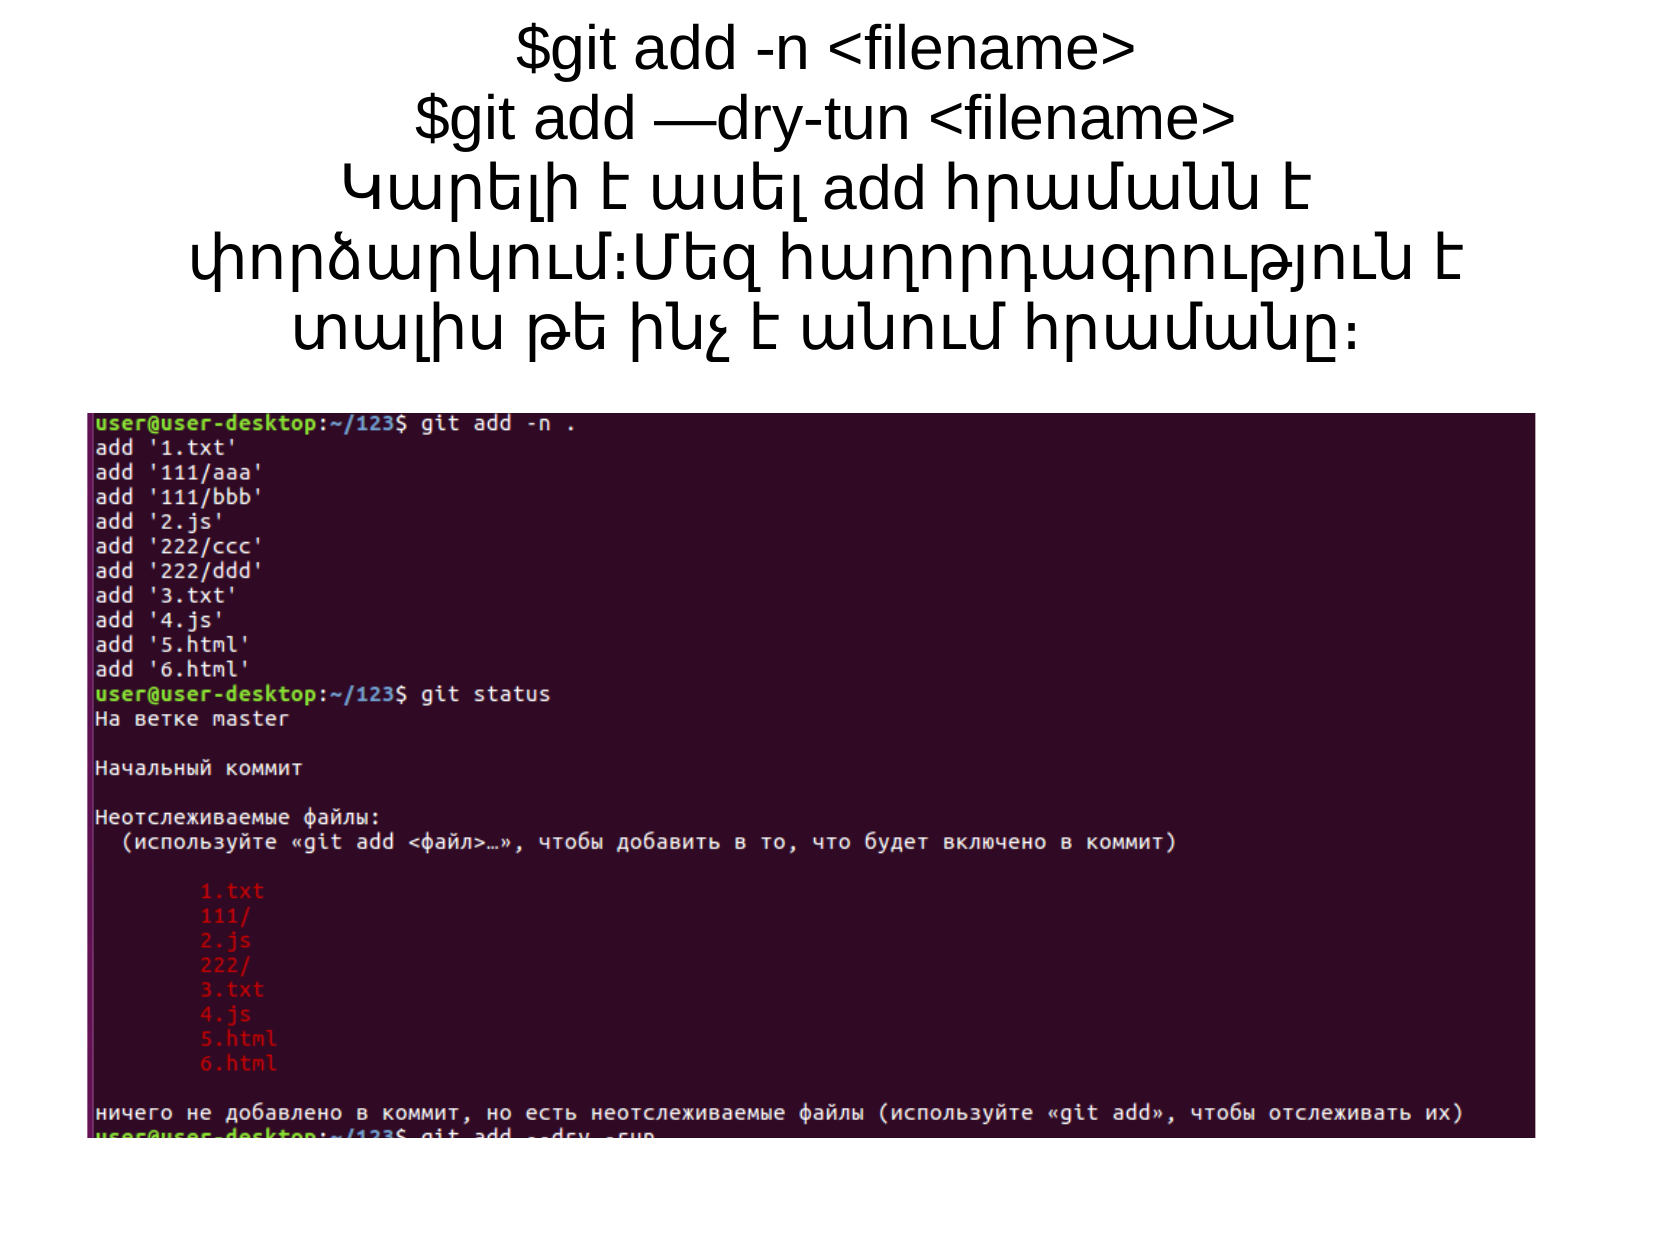

# $git add -n <filename> $git add —dry-tun <filename> Կարելի է ասել add հրամանն է փորձարկում։Մեզ հաղորդագրություն է տալիս թե ինչ է անում հրամանը։